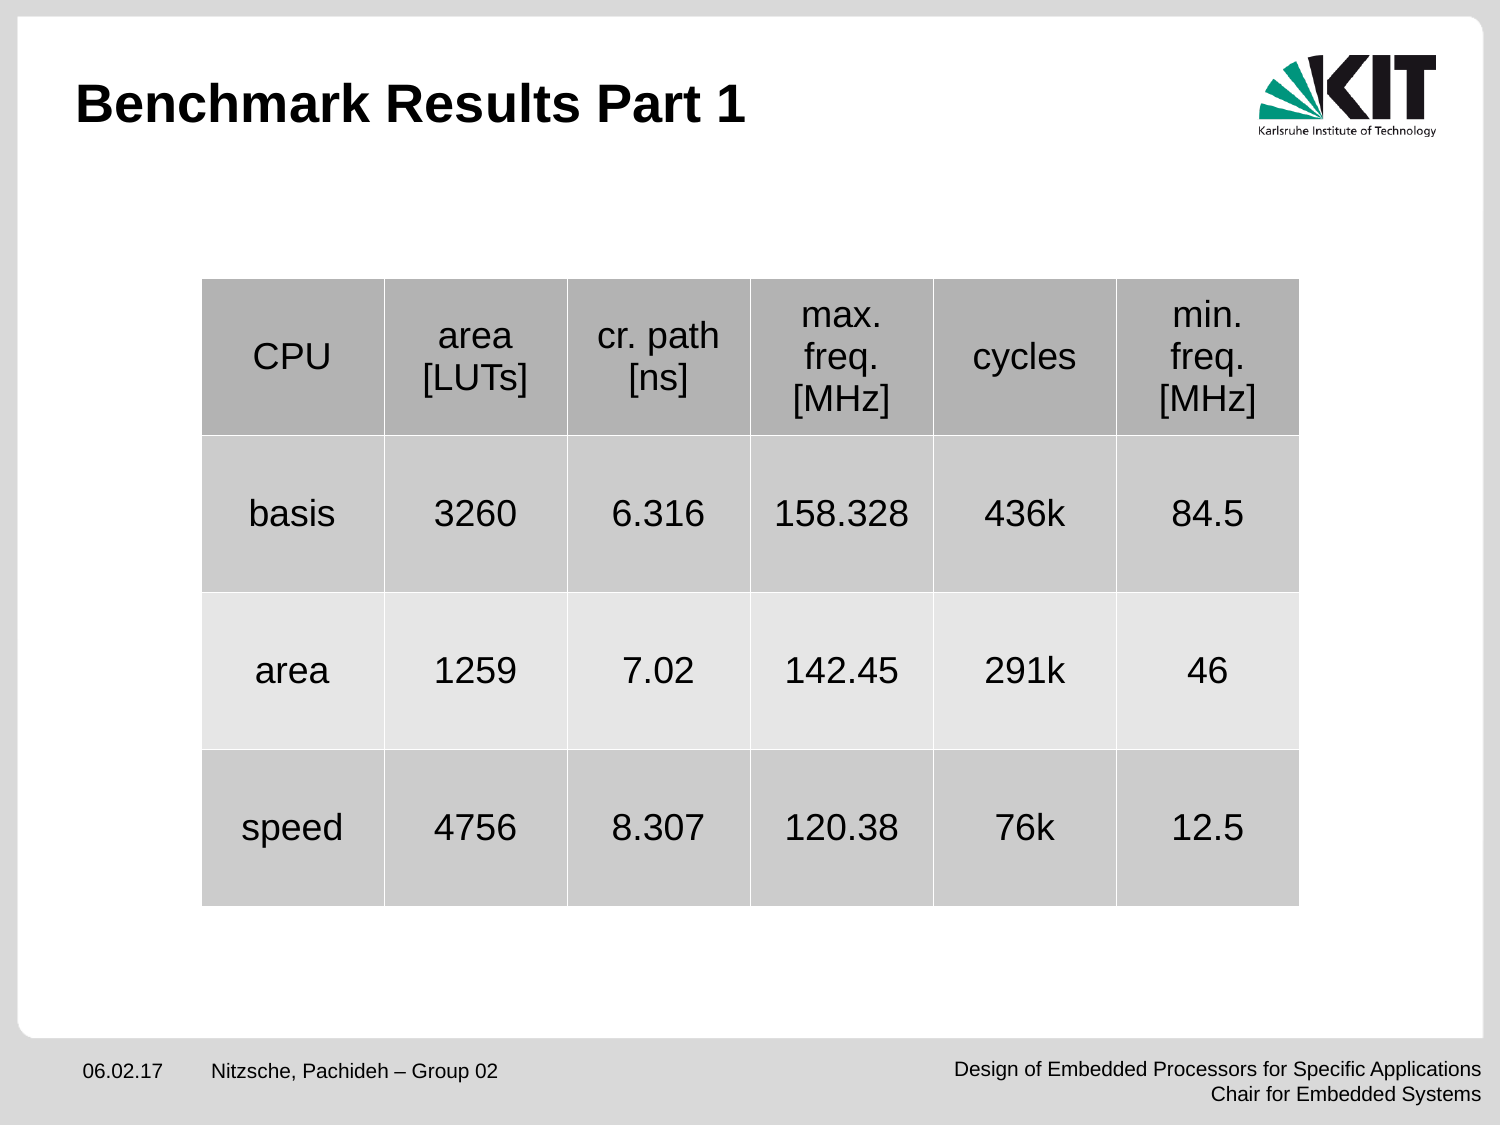

Benchmark Results Part 1
| CPU | area [LUTs] | cr. path [ns] | max. freq. [MHz] | cycles | min. freq. [MHz] |
| --- | --- | --- | --- | --- | --- |
| basis | 3260 | 6.316 | 158.328 | 436k | 84.5 |
| area | 1259 | 7.02 | 142.45 | 291k | 46 |
| speed | 4756 | 8.307 | 120.38 | 76k | 12.5 |
Nitzsche, Pachideh – Group 02